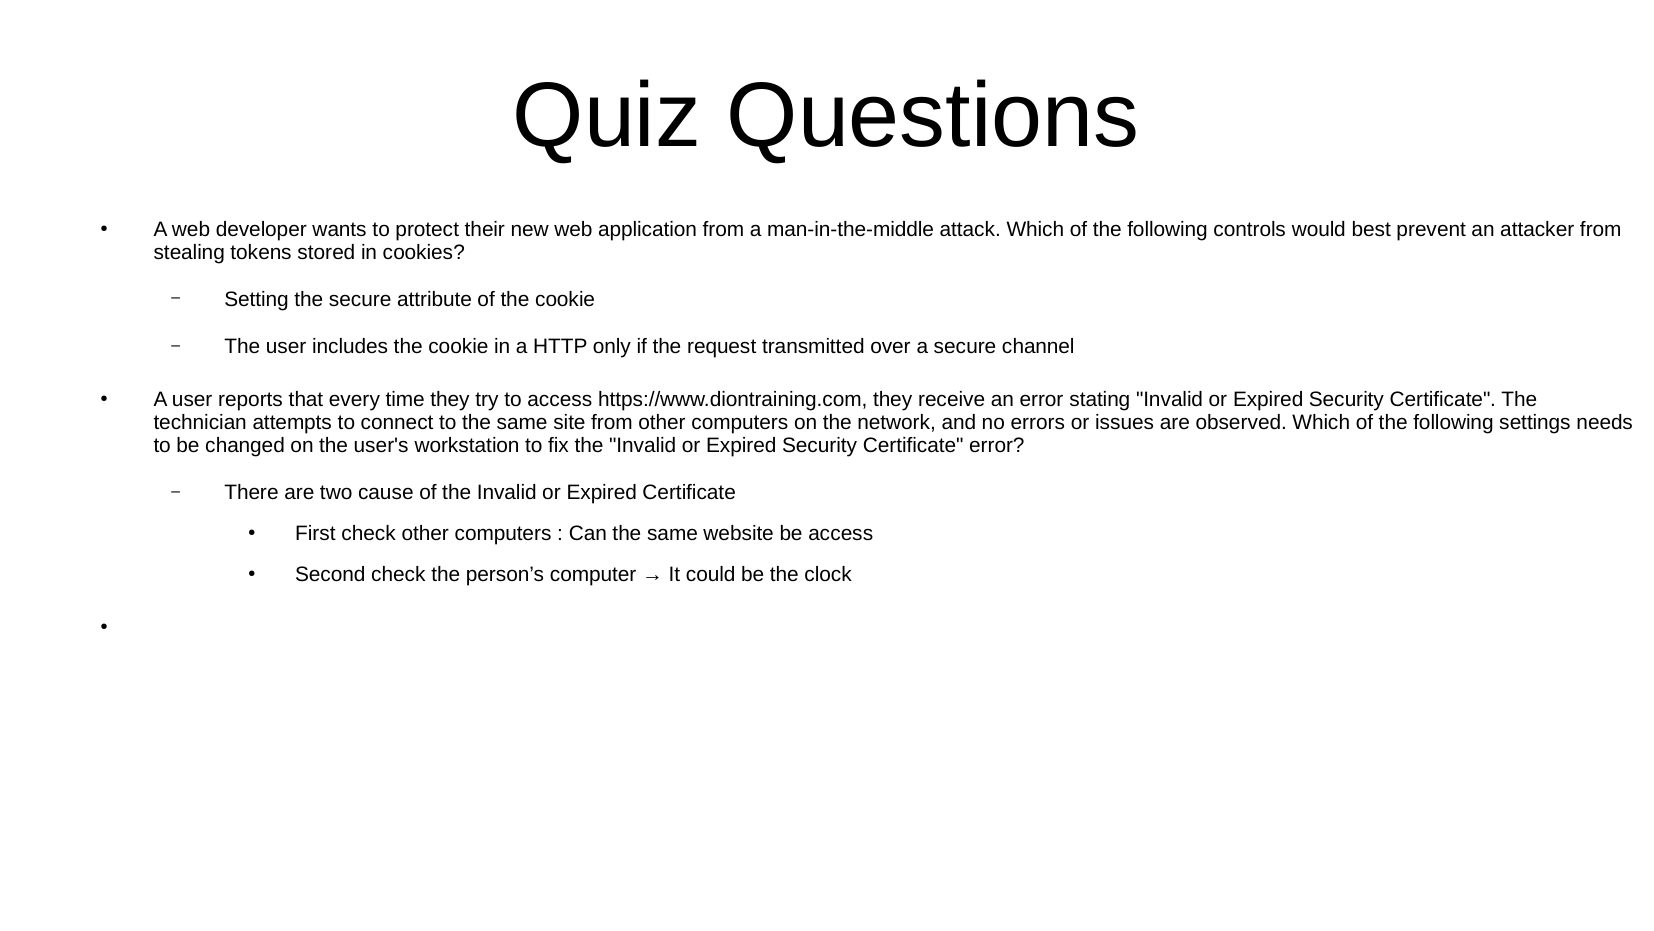

# Quiz Questions
A web developer wants to protect their new web application from a man-in-the-middle attack. Which of the following controls would best prevent an attacker from stealing tokens stored in cookies?
Setting the secure attribute of the cookie
The user includes the cookie in a HTTP only if the request transmitted over a secure channel
A user reports that every time they try to access https://www.diontraining.com, they receive an error stating "Invalid or Expired Security Certificate". The technician attempts to connect to the same site from other computers on the network, and no errors or issues are observed. Which of the following settings needs to be changed on the user's workstation to fix the "Invalid or Expired Security Certificate" error?
There are two cause of the Invalid or Expired Certificate
First check other computers : Can the same website be access
Second check the person’s computer → It could be the clock